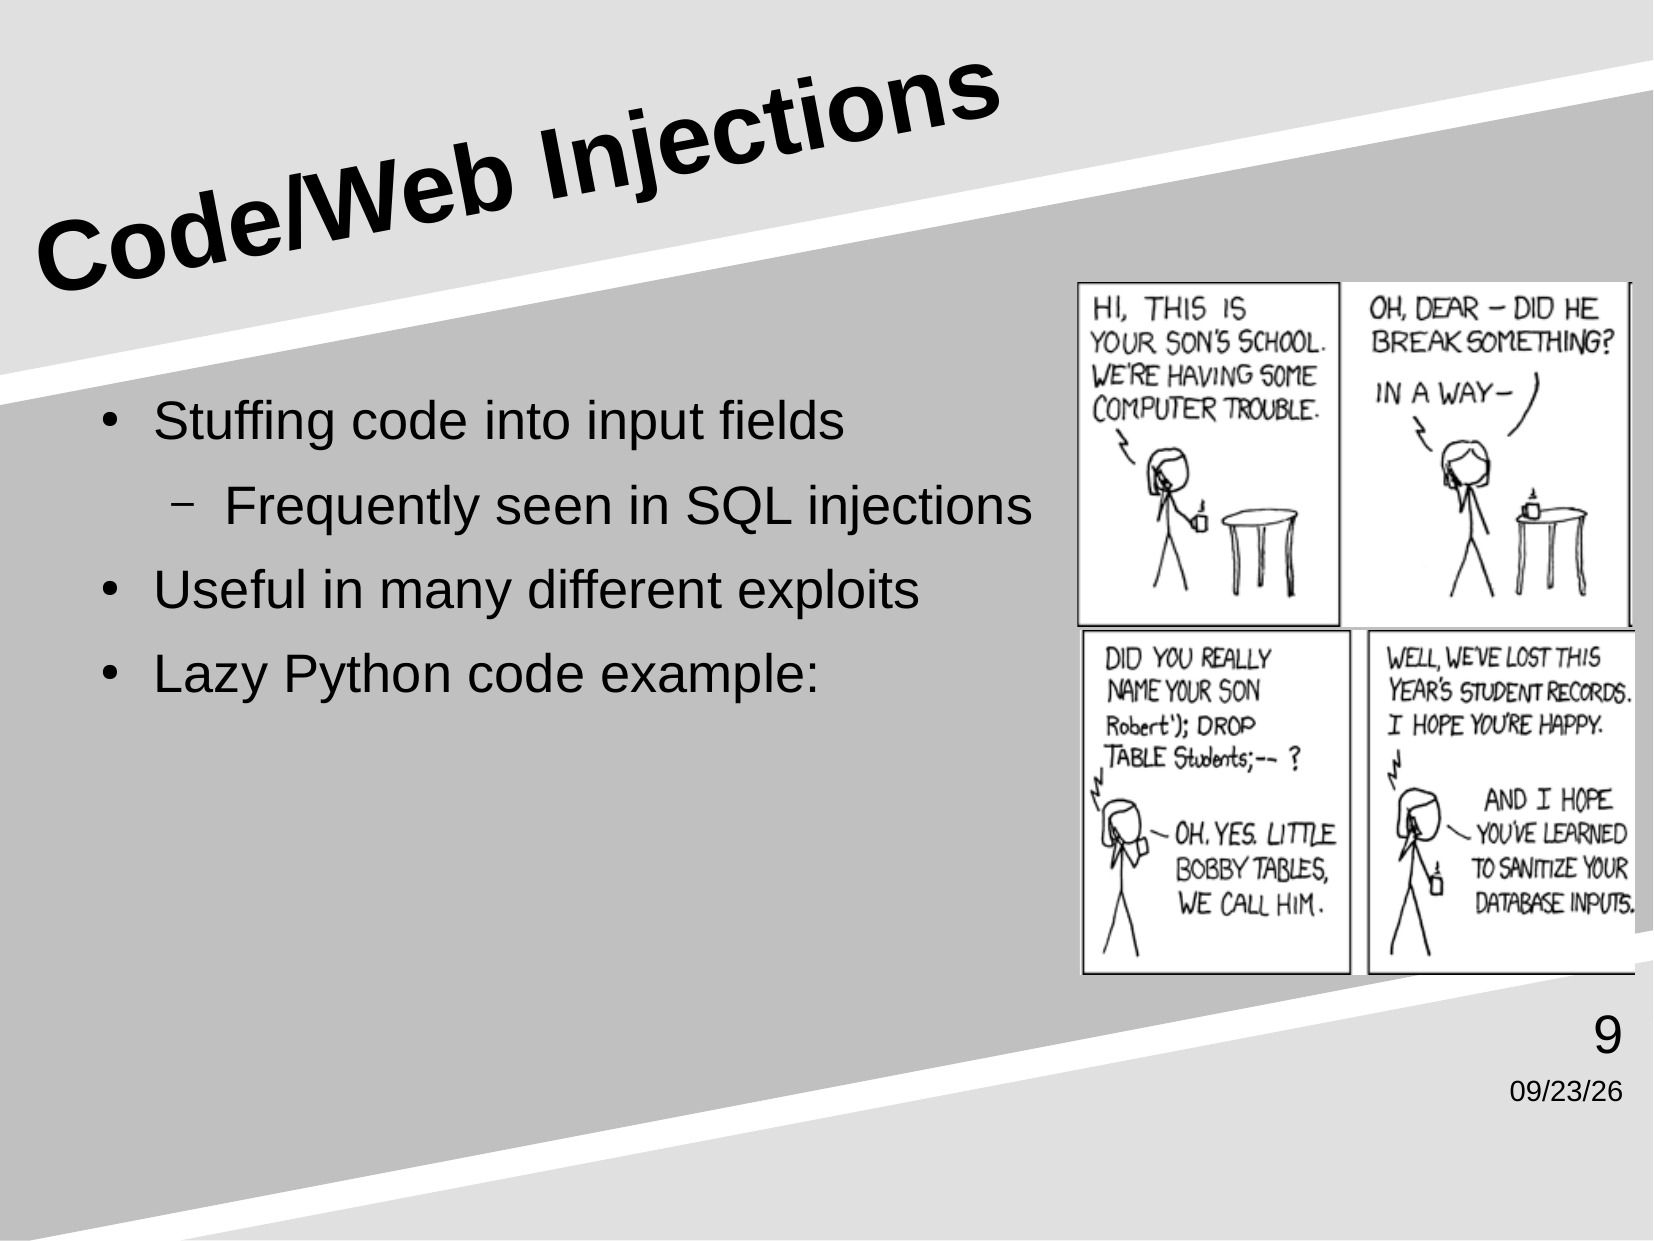

# Code/Web Injections
Stuffing code into input fields
Frequently seen in SQL injections
Useful in many different exploits
Lazy Python code example:
9